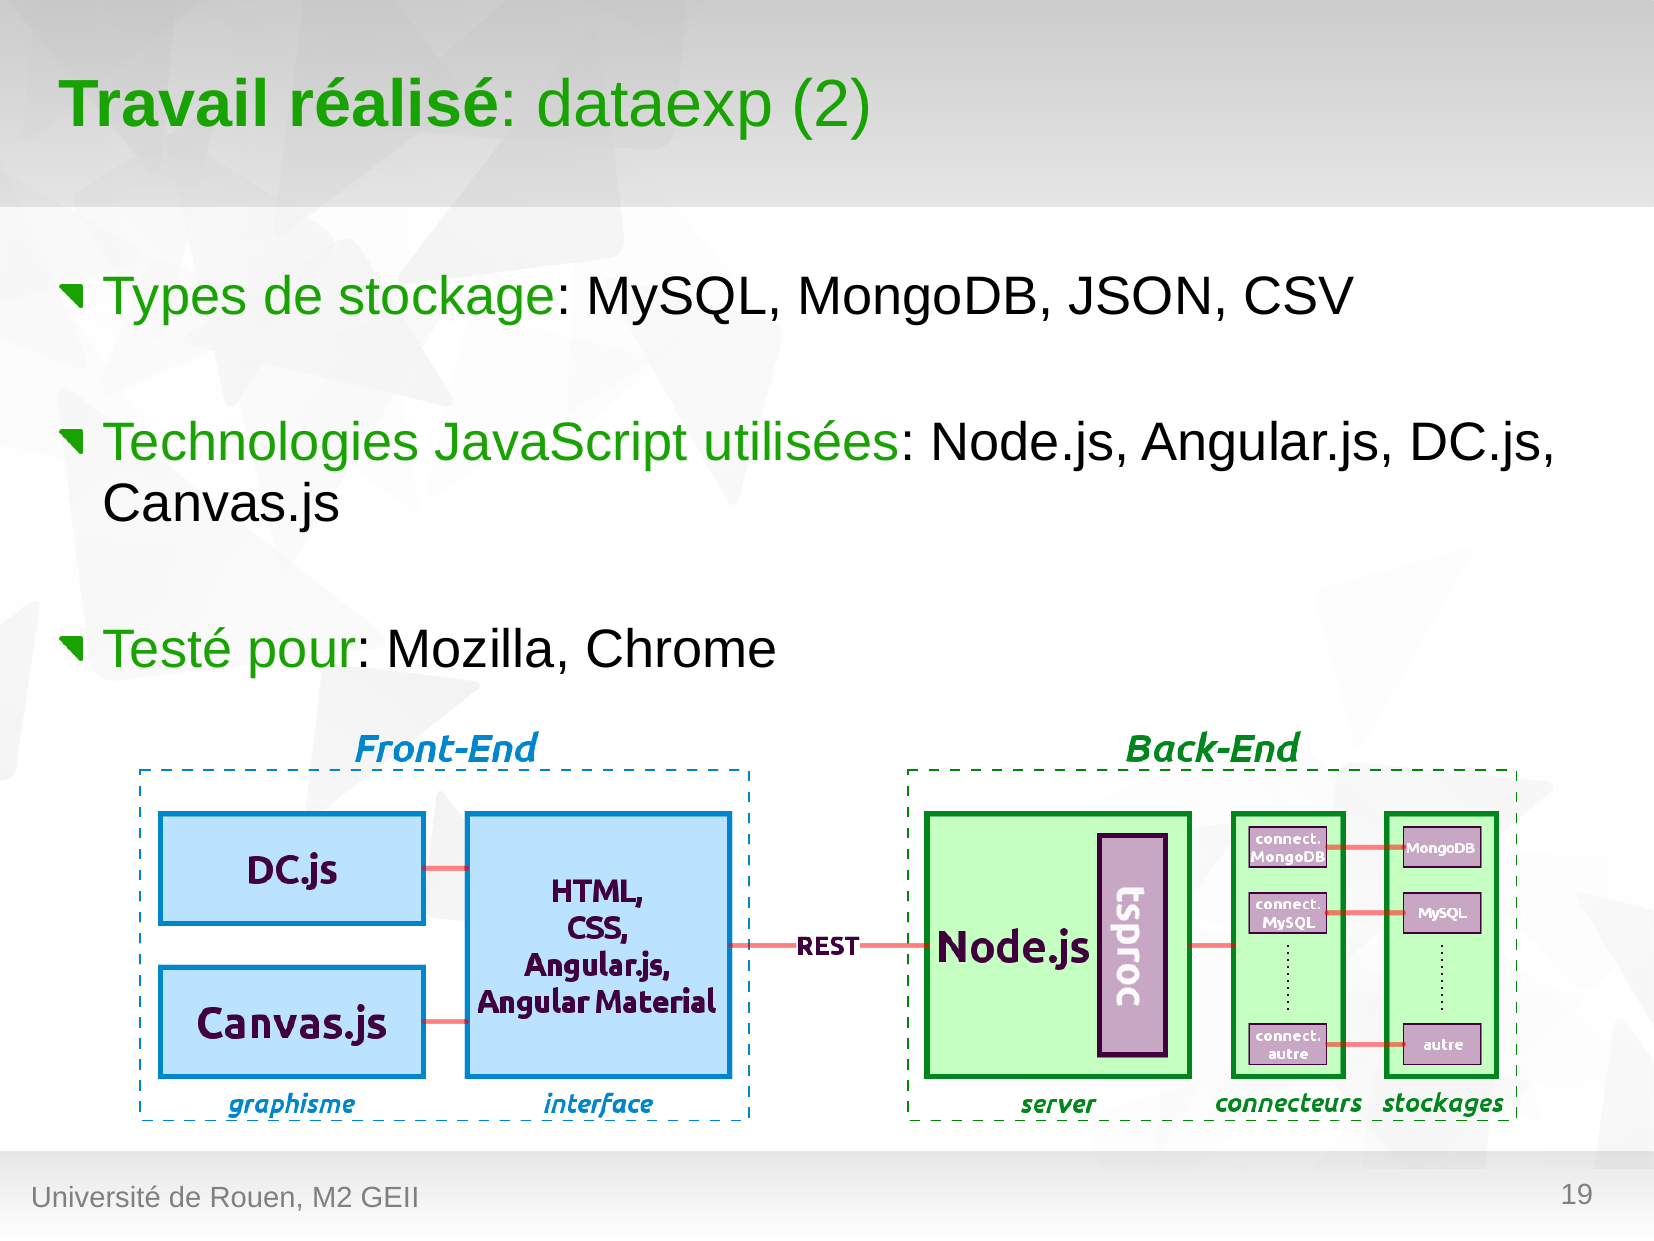

# Travail réalisé: dataexp (2)
Types de stockage: MySQL, MongoDB, JSON, CSV
Technologies JavaScript utilisées: Node.js, Angular.js, DC.js, Canvas.js
Testé pour: Mozilla, Chrome
19
Université de Rouen, M2 GEII